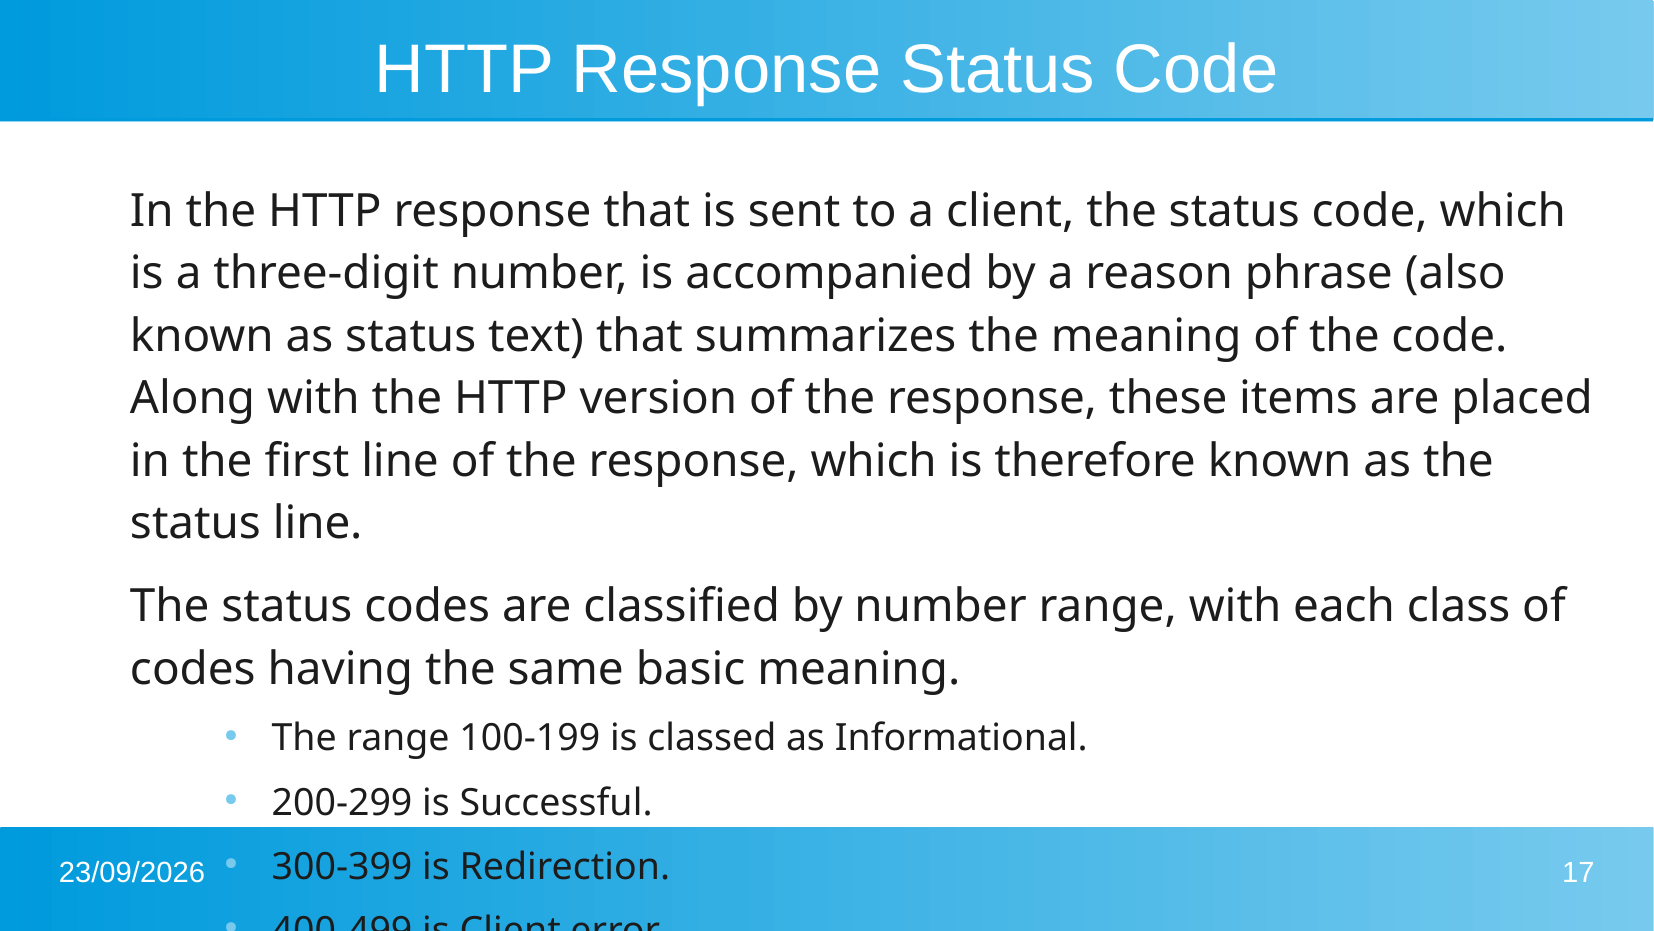

# HTTP Response Status Code
In the HTTP response that is sent to a client, the status code, which is a three-digit number, is accompanied by a reason phrase (also known as status text) that summarizes the meaning of the code. Along with the HTTP version of the response, these items are placed in the first line of the response, which is therefore known as the status line.
The status codes are classified by number range, with each class of codes having the same basic meaning.
The range 100-199 is classed as Informational.
200-299 is Successful.
300-399 is Redirection.
400-499 is Client error.
500-599 is Server error.
17